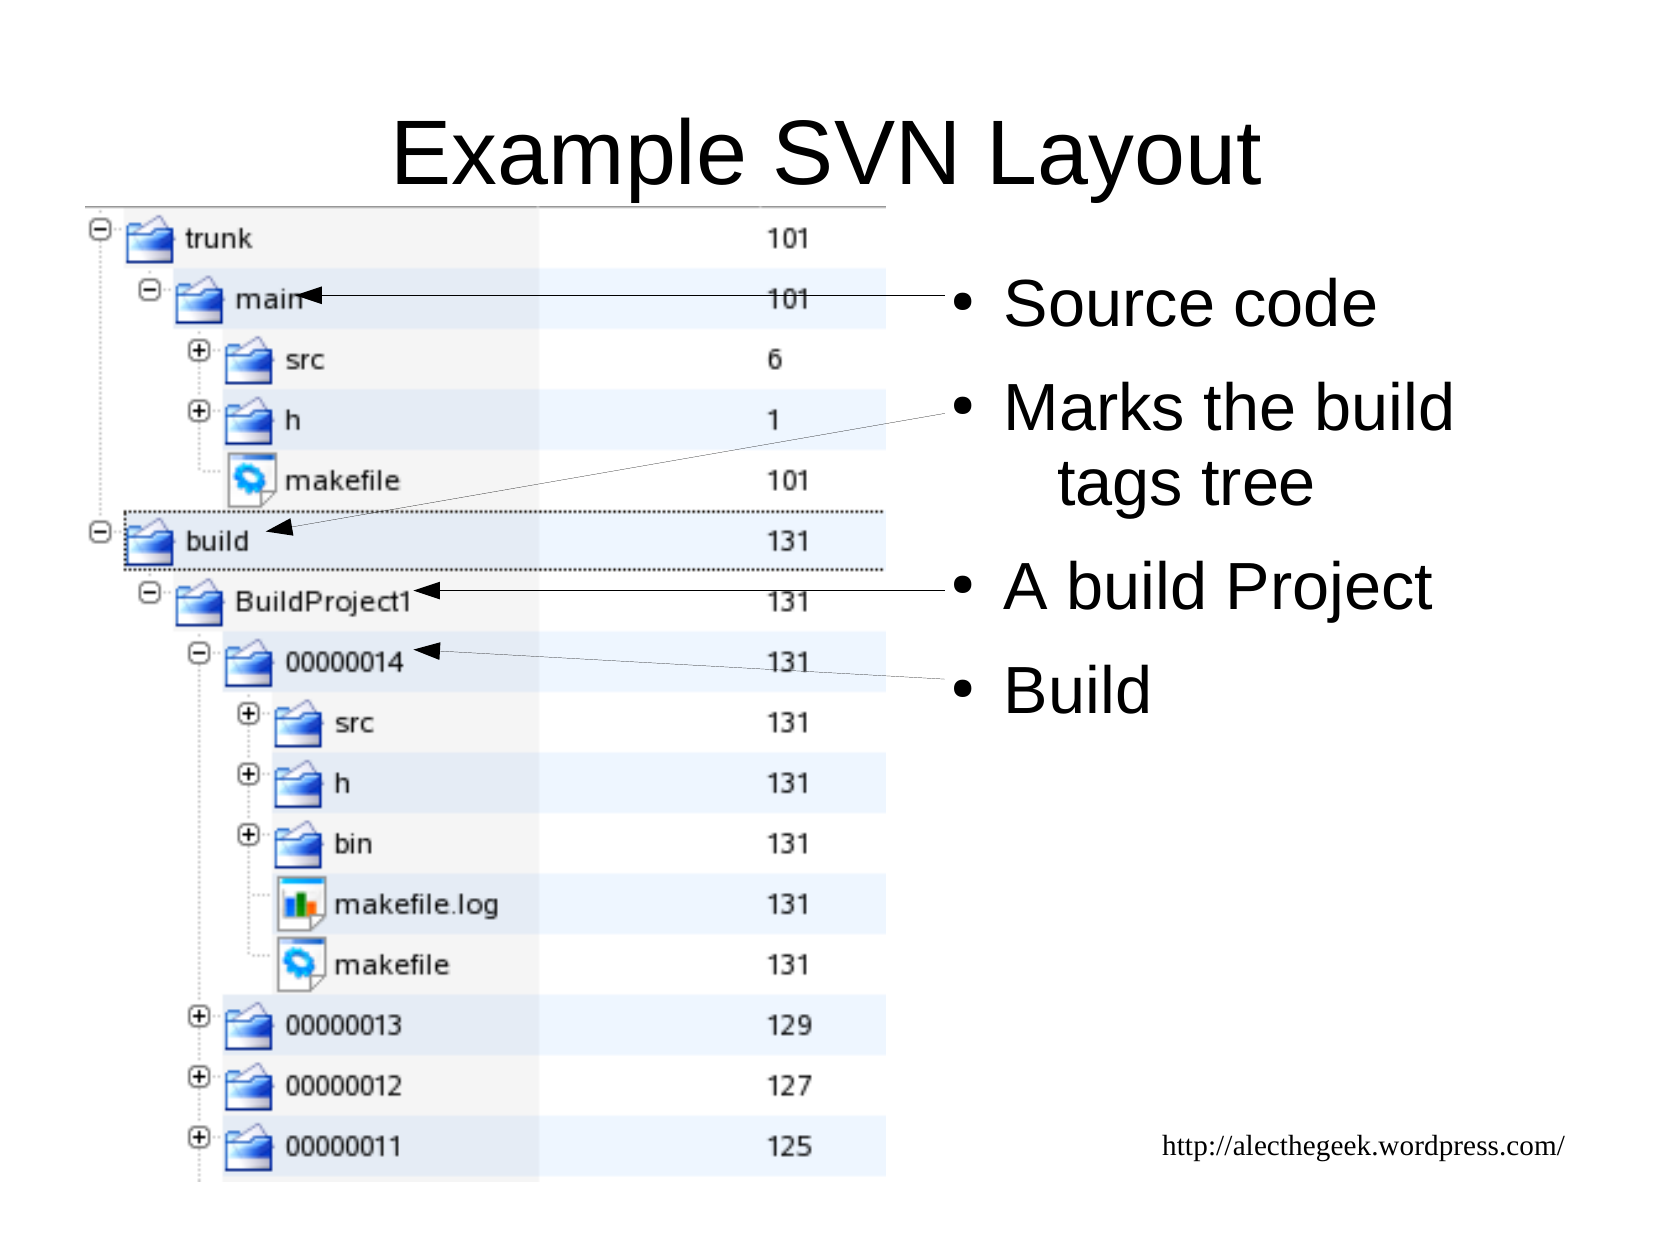

# Example SVN Layout
Source code
Marks the build tags tree
A build Project
Build
http://alecthegeek.wordpress.com/